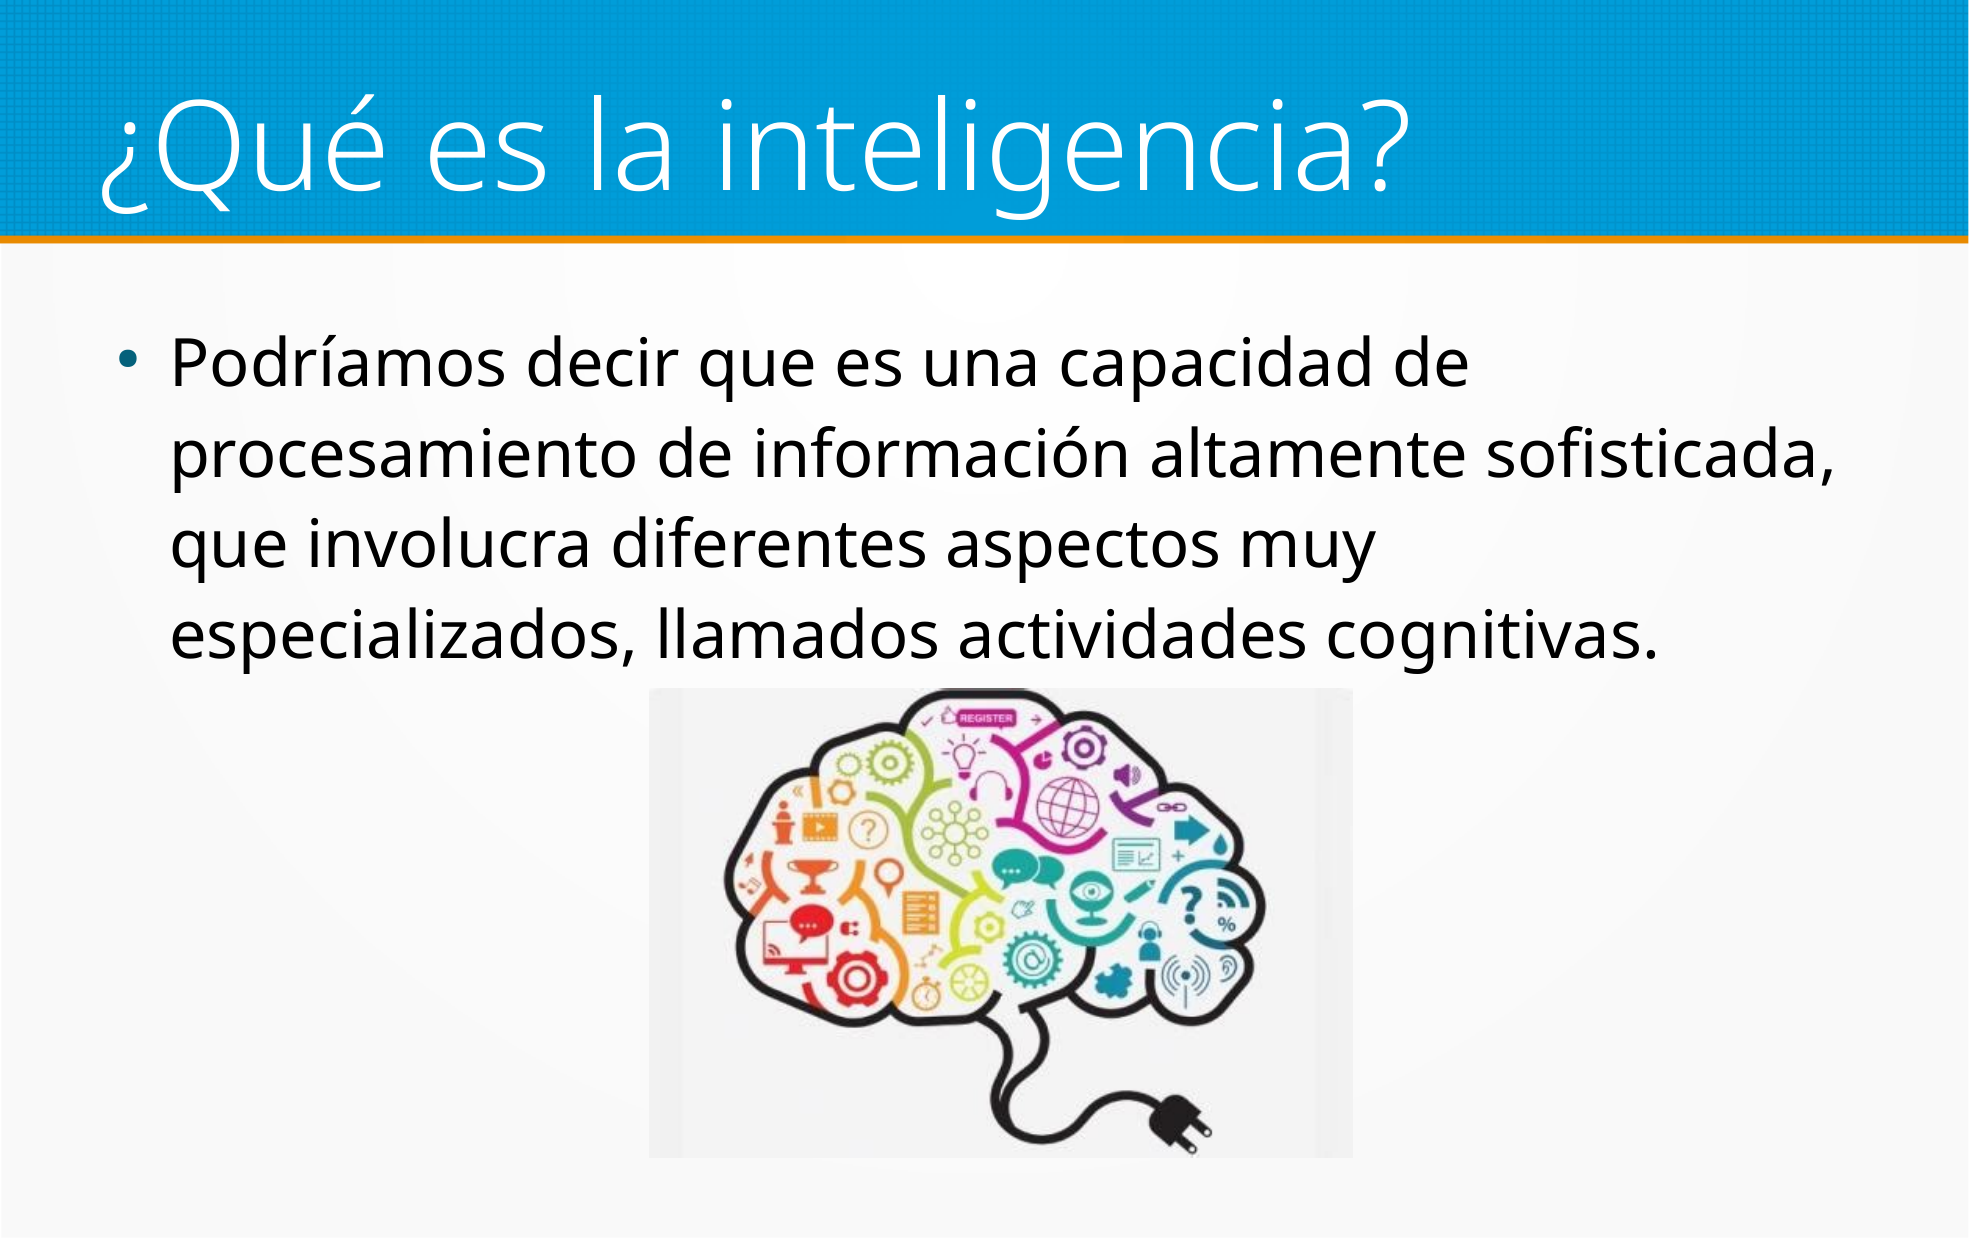

# ¿Qué es la inteligencia?
Podríamos decir que es una capacidad de procesamiento de información altamente sofisticada, que involucra diferentes aspectos muy especializados, llamados actividades cognitivas.